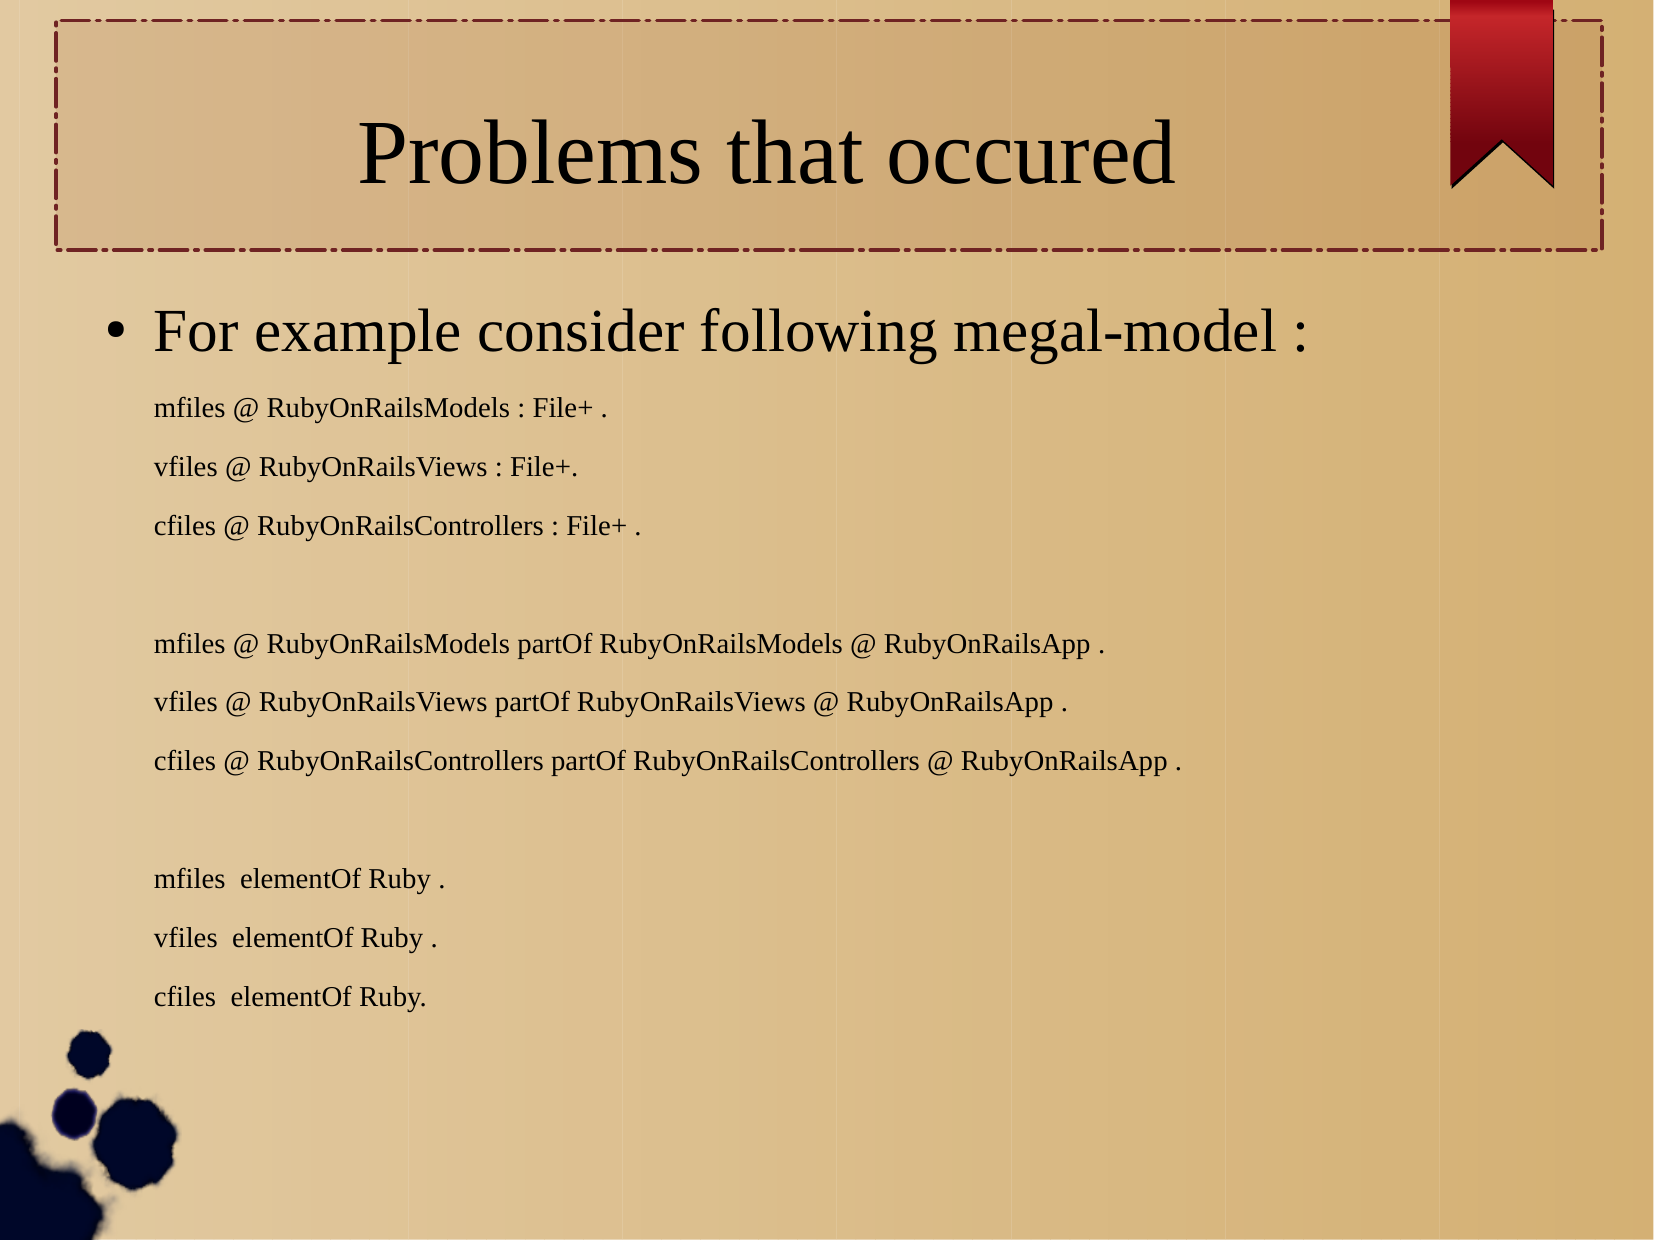

# Problems that occured
For example consider following megal-model :
mfiles @ RubyOnRailsModels : File+ .
vfiles @ RubyOnRailsViews : File+.
cfiles @ RubyOnRailsControllers : File+ .
mfiles @ RubyOnRailsModels partOf RubyOnRailsModels @ RubyOnRailsApp .
vfiles @ RubyOnRailsViews partOf RubyOnRailsViews @ RubyOnRailsApp .
cfiles @ RubyOnRailsControllers partOf RubyOnRailsControllers @ RubyOnRailsApp .
mfiles elementOf Ruby .
vfiles elementOf Ruby .
cfiles elementOf Ruby.